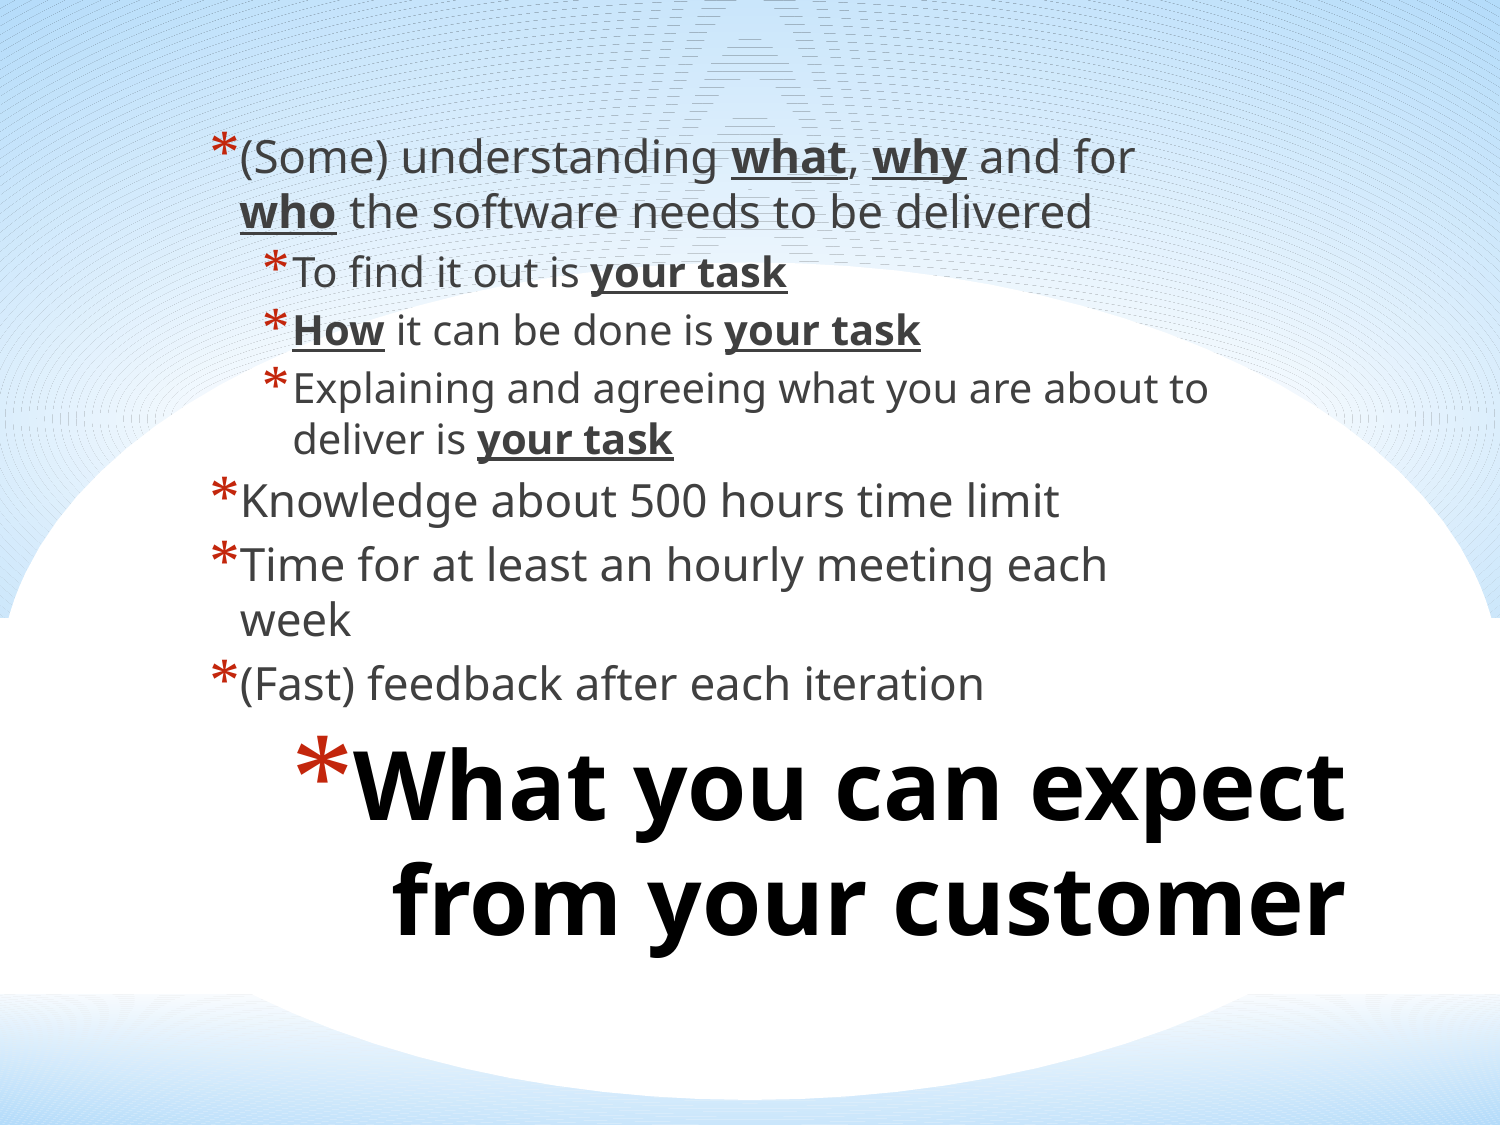

(Some) understanding what, why and for who the software needs to be delivered
To find it out is your task
How it can be done is your task
Explaining and agreeing what you are about to deliver is your task
Knowledge about 500 hours time limit
Time for at least an hourly meeting each week
(Fast) feedback after each iteration
# What you can expect from your customer